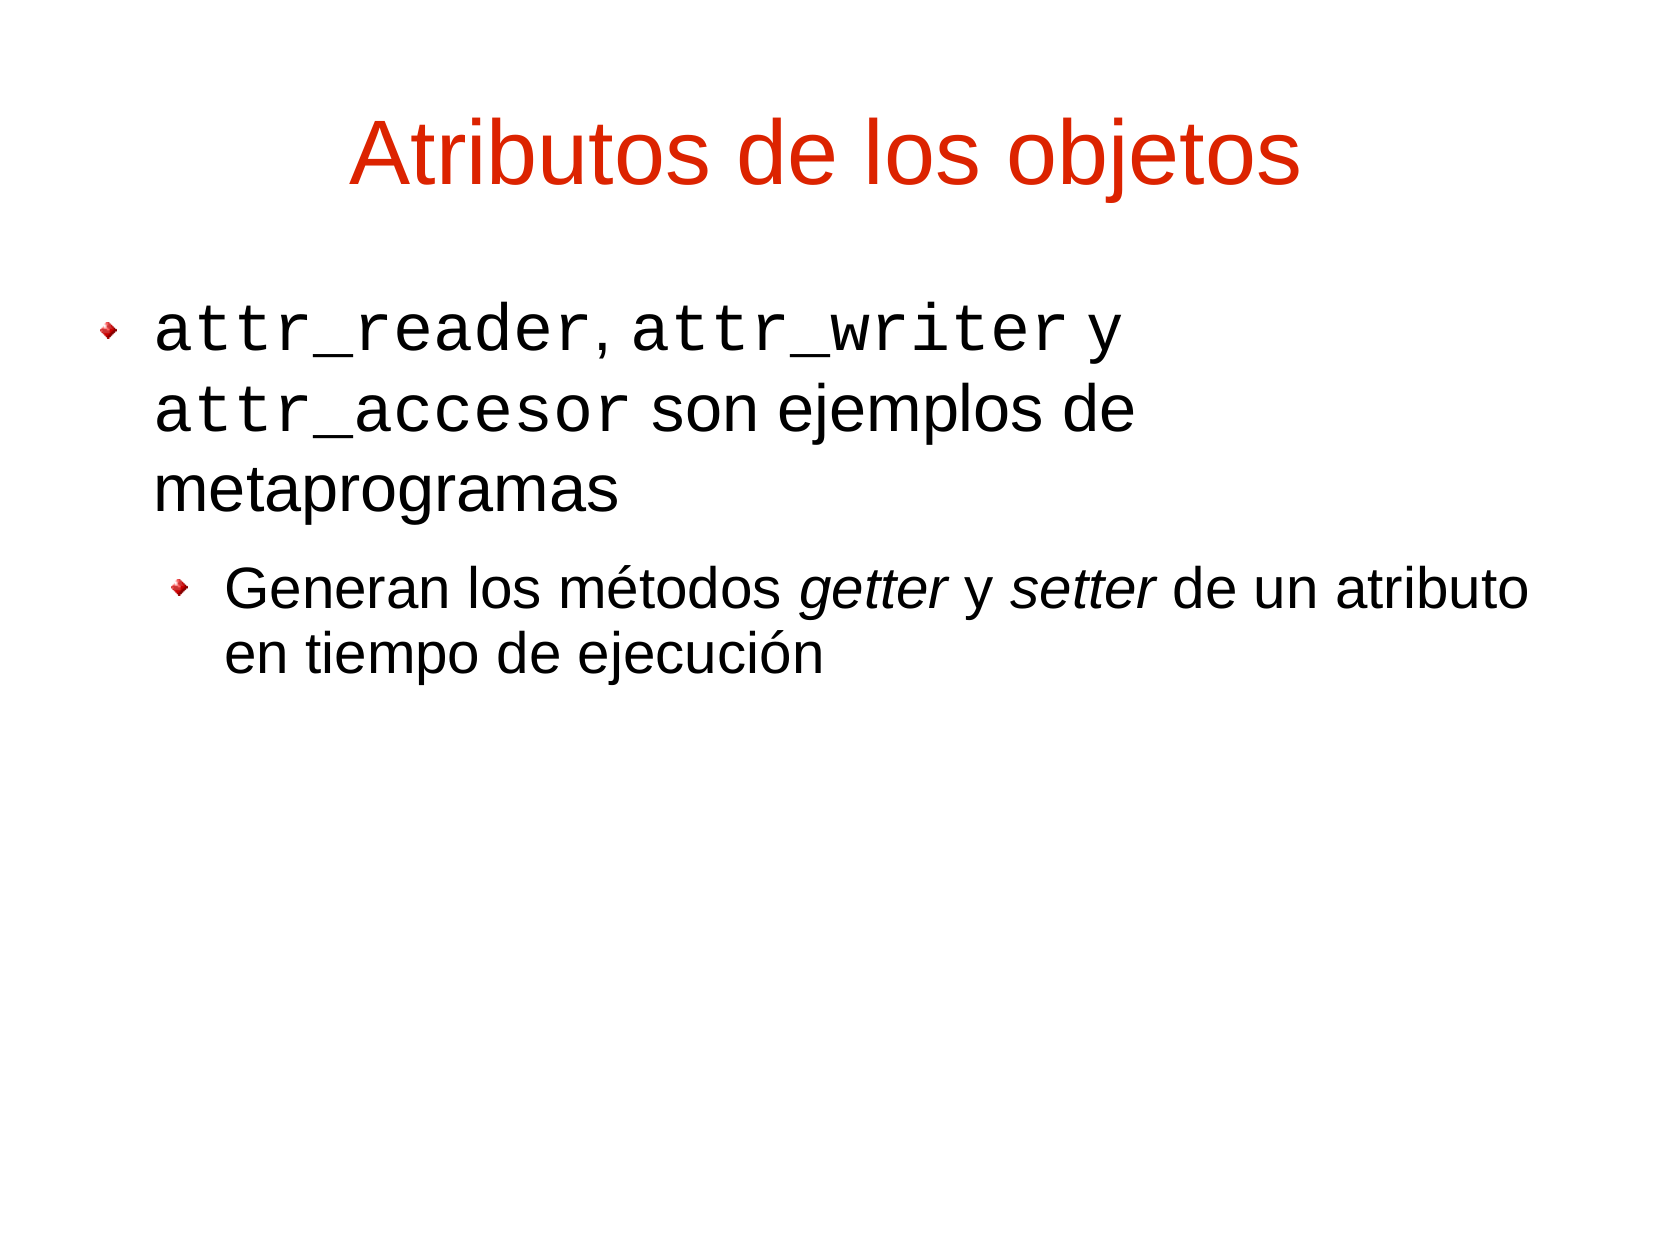

# Atributos de los objetos
attr_reader, attr_writer y attr_accesor son ejemplos de metaprogramas
Generan los métodos getter y setter de un atributo en tiempo de ejecución